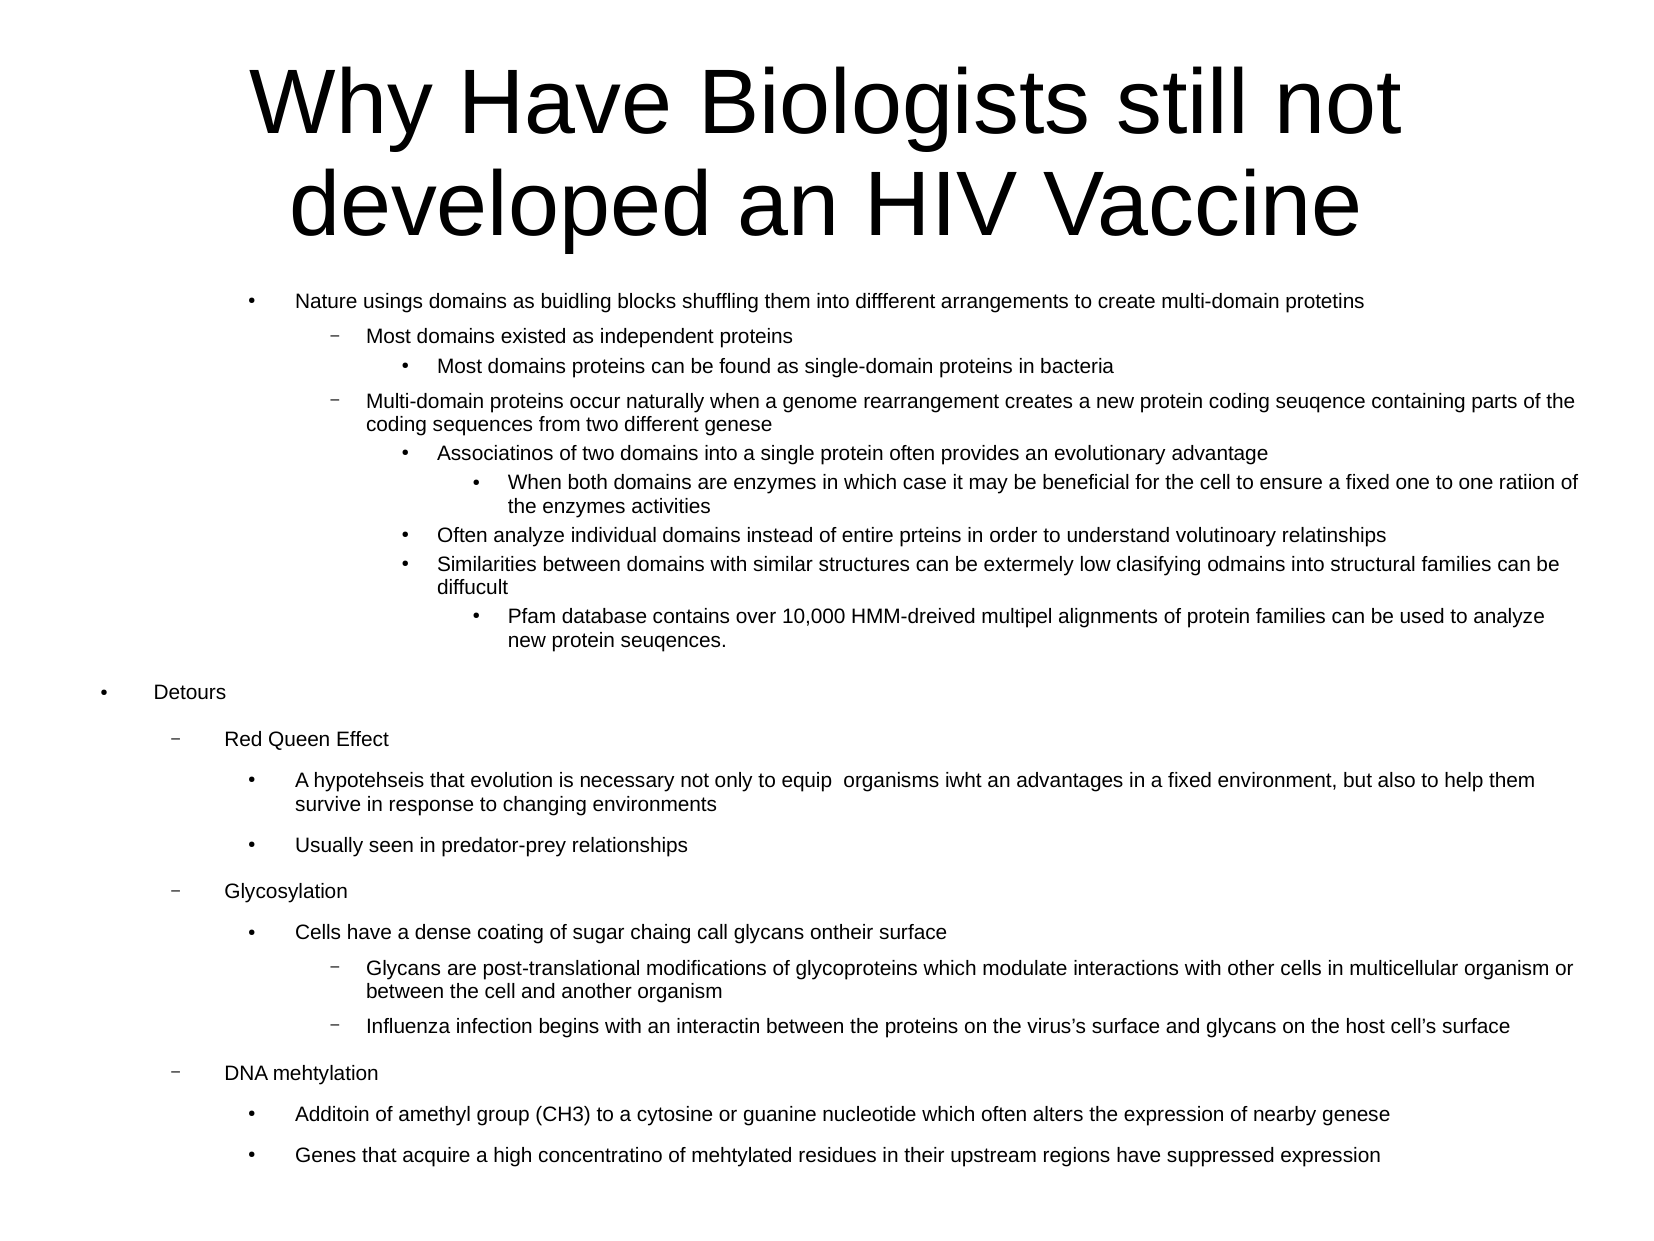

# Why Have Biologists still not developed an HIV Vaccine
Nature usings domains as buidling blocks shuffling them into diffferent arrangements to create multi-domain protetins
Most domains existed as independent proteins
Most domains proteins can be found as single-domain proteins in bacteria
Multi-domain proteins occur naturally when a genome rearrangement creates a new protein coding seuqence containing parts of the coding sequences from two different genese
Associatinos of two domains into a single protein often provides an evolutionary advantage
When both domains are enzymes in which case it may be beneficial for the cell to ensure a fixed one to one ratiion of the enzymes activities
Often analyze individual domains instead of entire prteins in order to understand volutinoary relatinships
Similarities between domains with similar structures can be extermely low clasifying odmains into structural families can be diffucult
Pfam database contains over 10,000 HMM-dreived multipel alignments of protein families can be used to analyze new protein seuqences.
Detours
Red Queen Effect
A hypotehseis that evolution is necessary not only to equip organisms iwht an advantages in a fixed environment, but also to help them survive in response to changing environments
Usually seen in predator-prey relationships
Glycosylation
Cells have a dense coating of sugar chaing call glycans ontheir surface
Glycans are post-translational modifications of glycoproteins which modulate interactions with other cells in multicellular organism or between the cell and another organism
Influenza infection begins with an interactin between the proteins on the virus’s surface and glycans on the host cell’s surface
DNA mehtylation
Additoin of amethyl group (CH3) to a cytosine or guanine nucleotide which often alters the expression of nearby genese
Genes that acquire a high concentratino of mehtylated residues in their upstream regions have suppressed expression